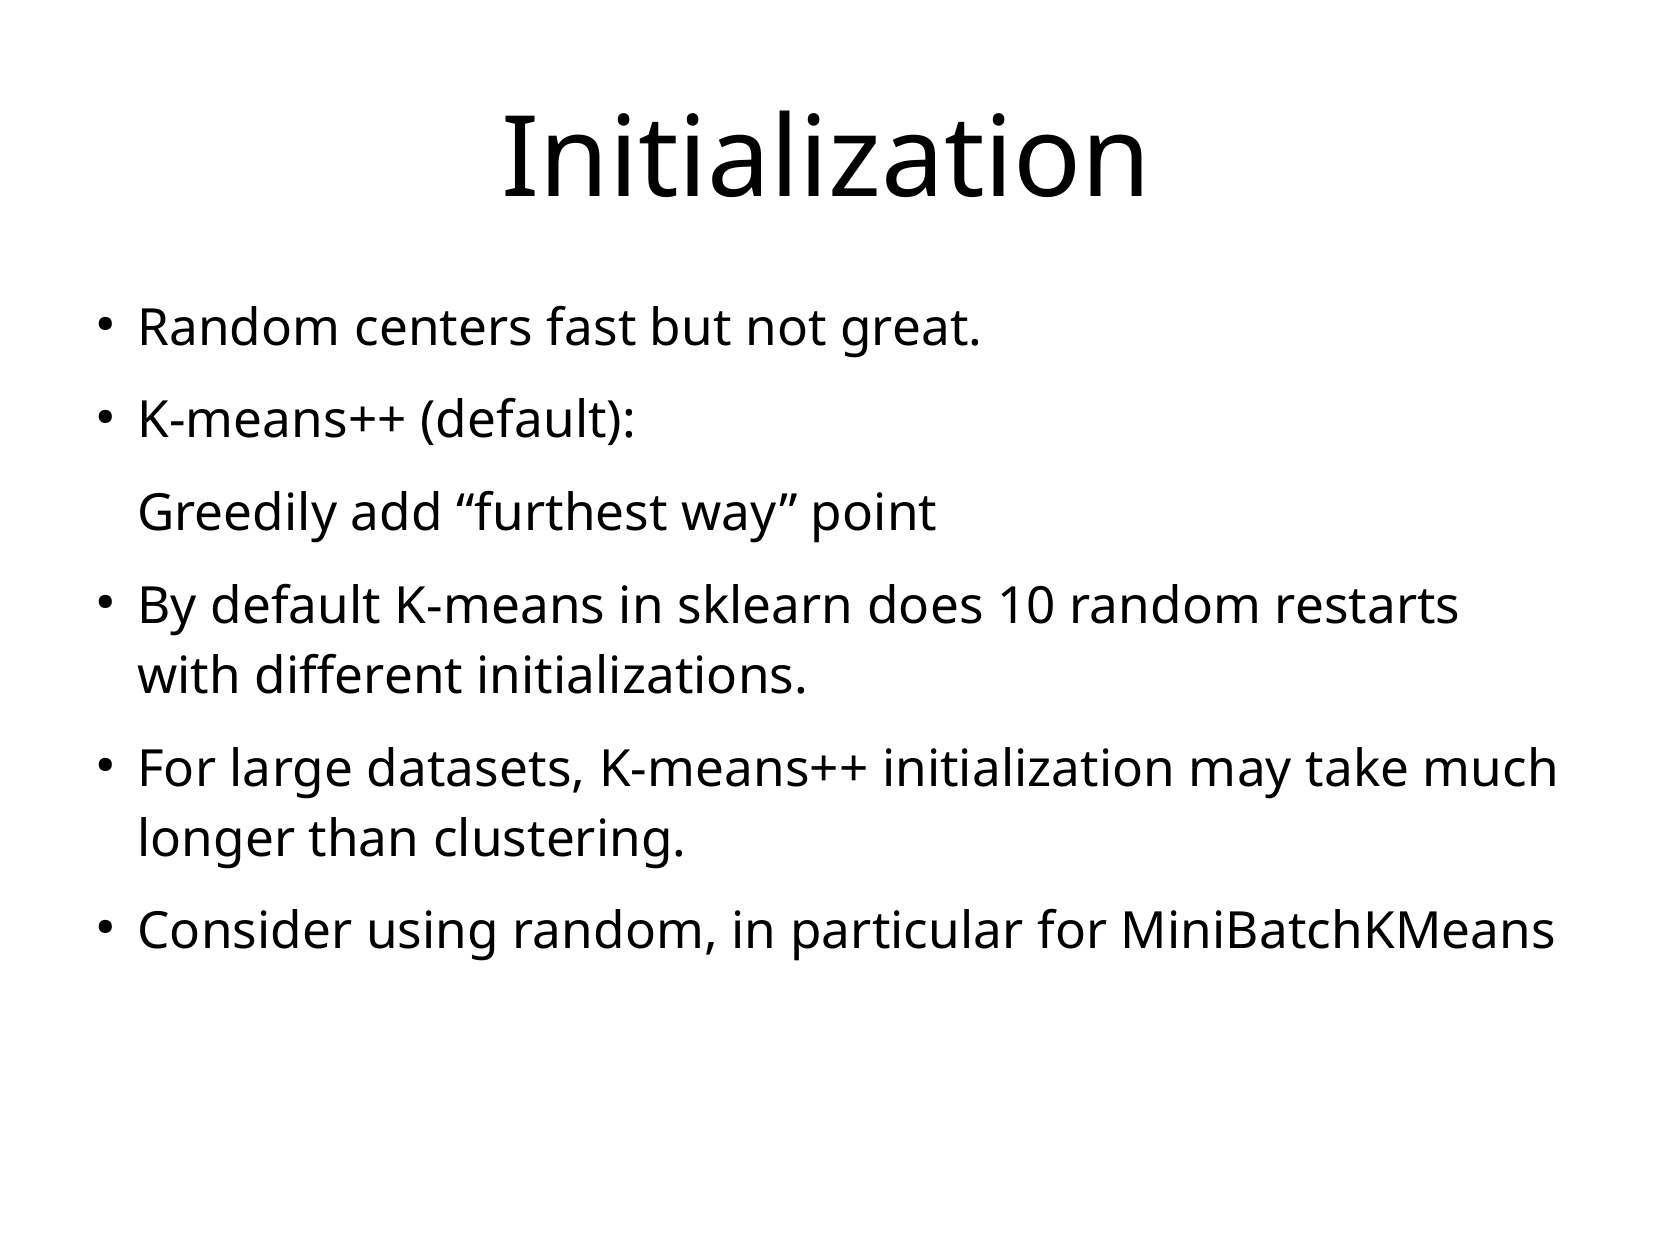

# Initialization
Random centers fast but not great.
K-means++ (default):
Greedily add “furthest way” point
By default K-means in sklearn does 10 random restarts with different initializations.
For large datasets, K-means++ initialization may take much longer than clustering.
Consider using random, in particular for MiniBatchKMeans